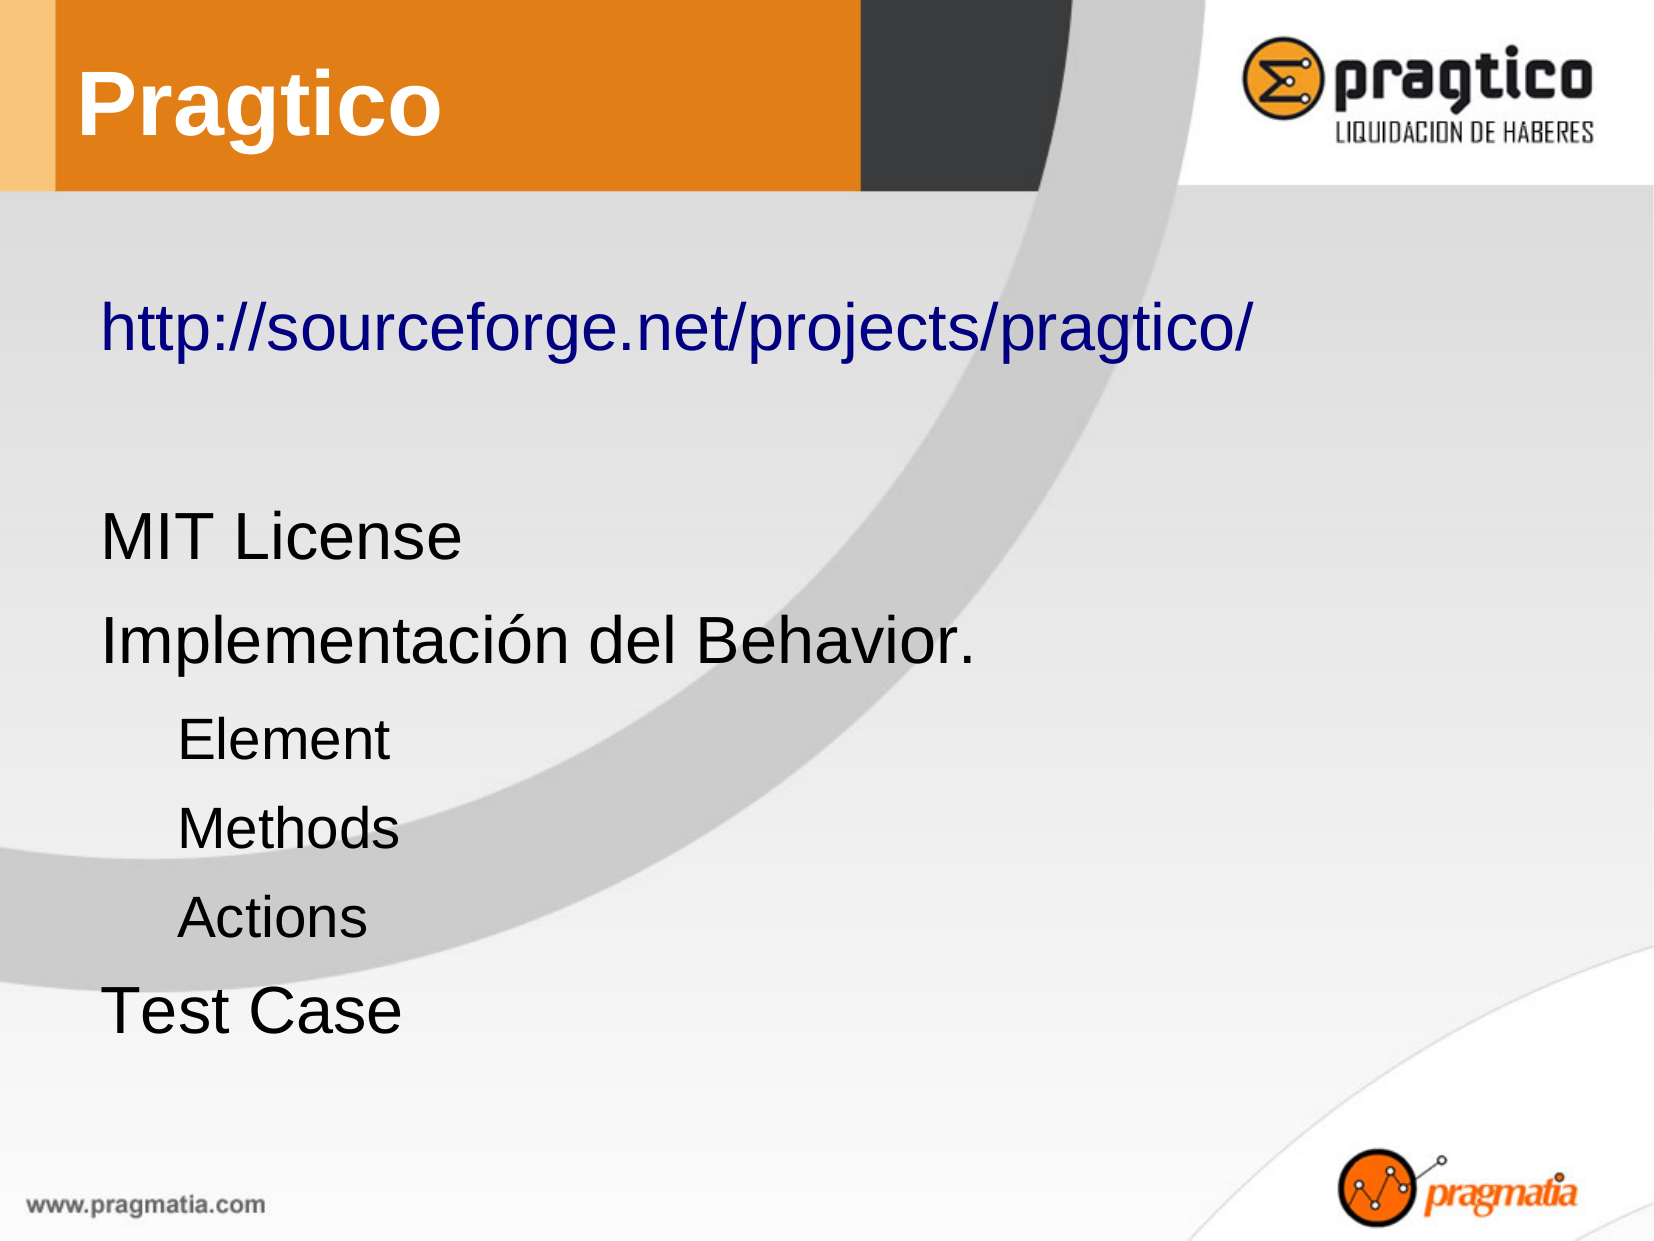

# Pragtico
http://sourceforge.net/projects/pragtico/
MIT License
Implementación del Behavior.
Element
Methods
Actions
Test Case